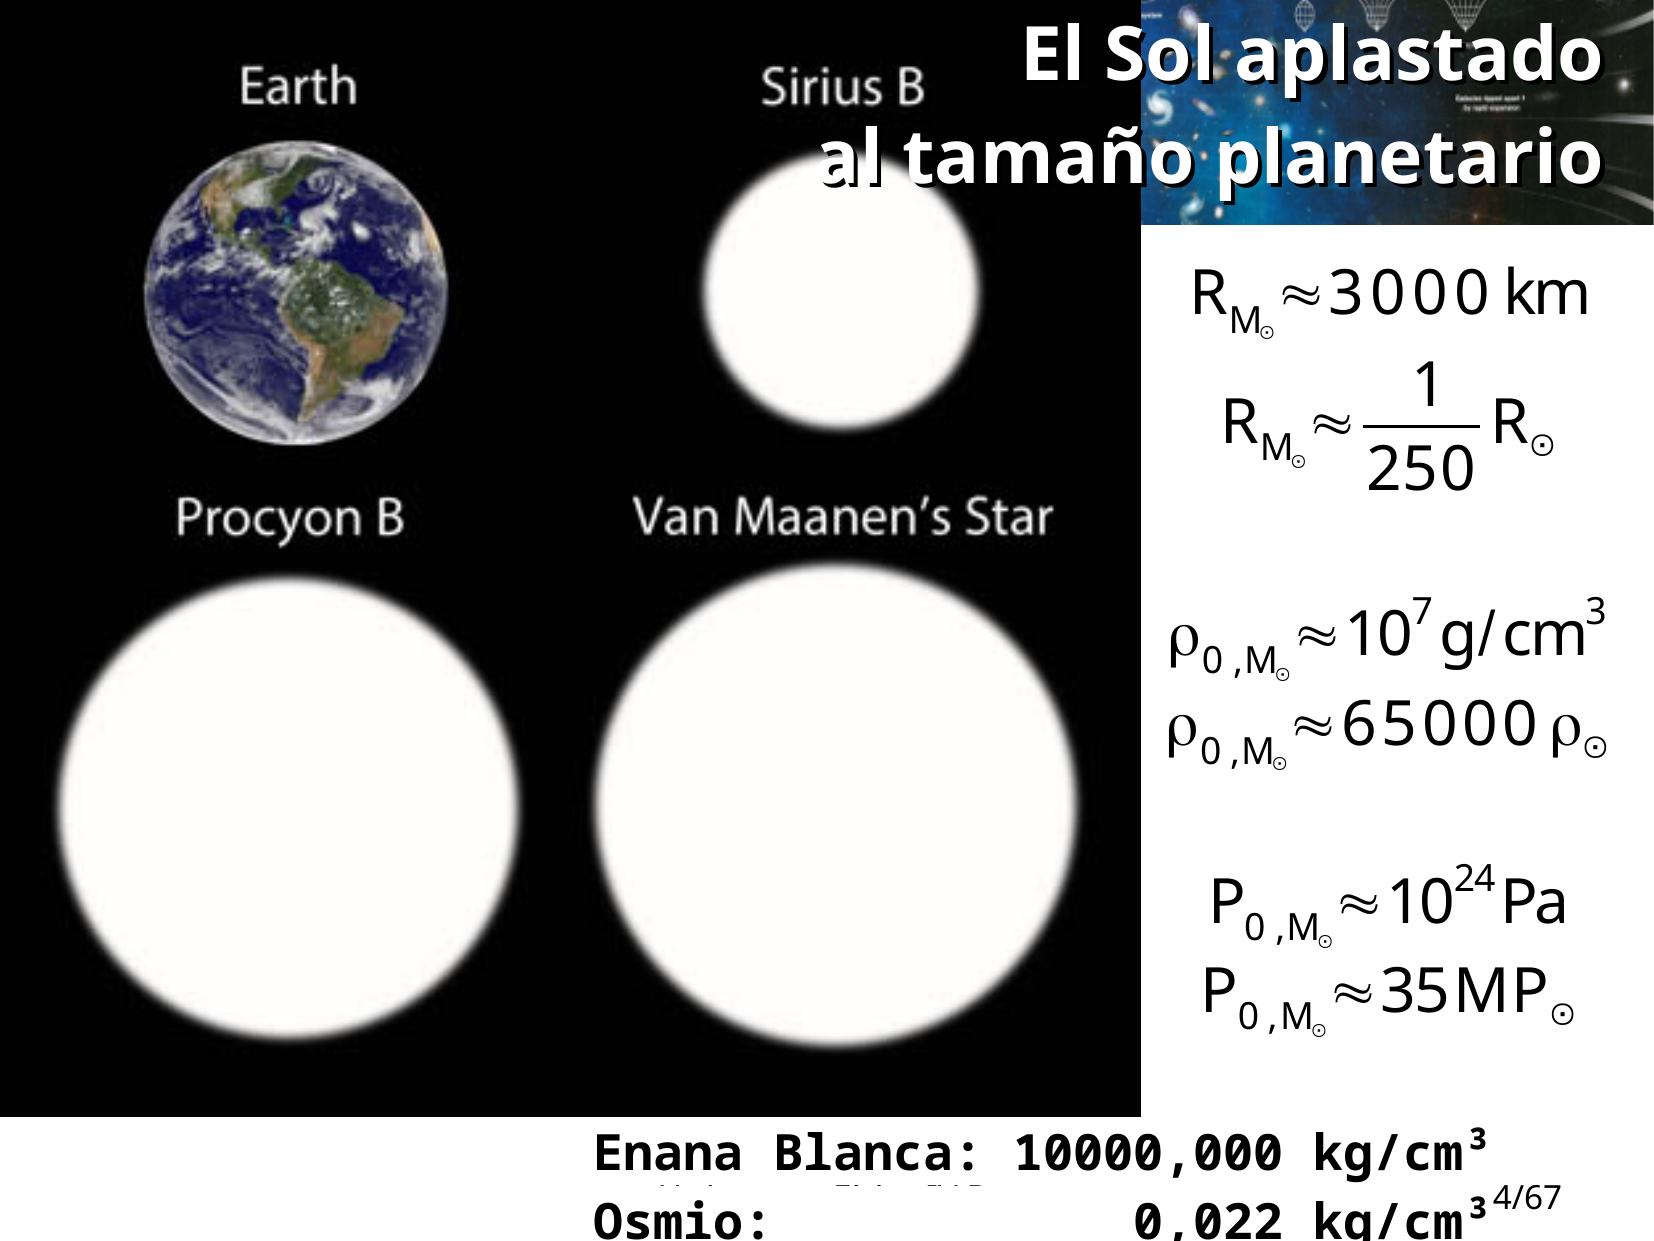

# El Sol aplastado al tamaño planetario
Enana Blanca: 10000,000 kg/cm³
Osmio: 0,022 kg/cm³
H. Asorey - Física IV B
4